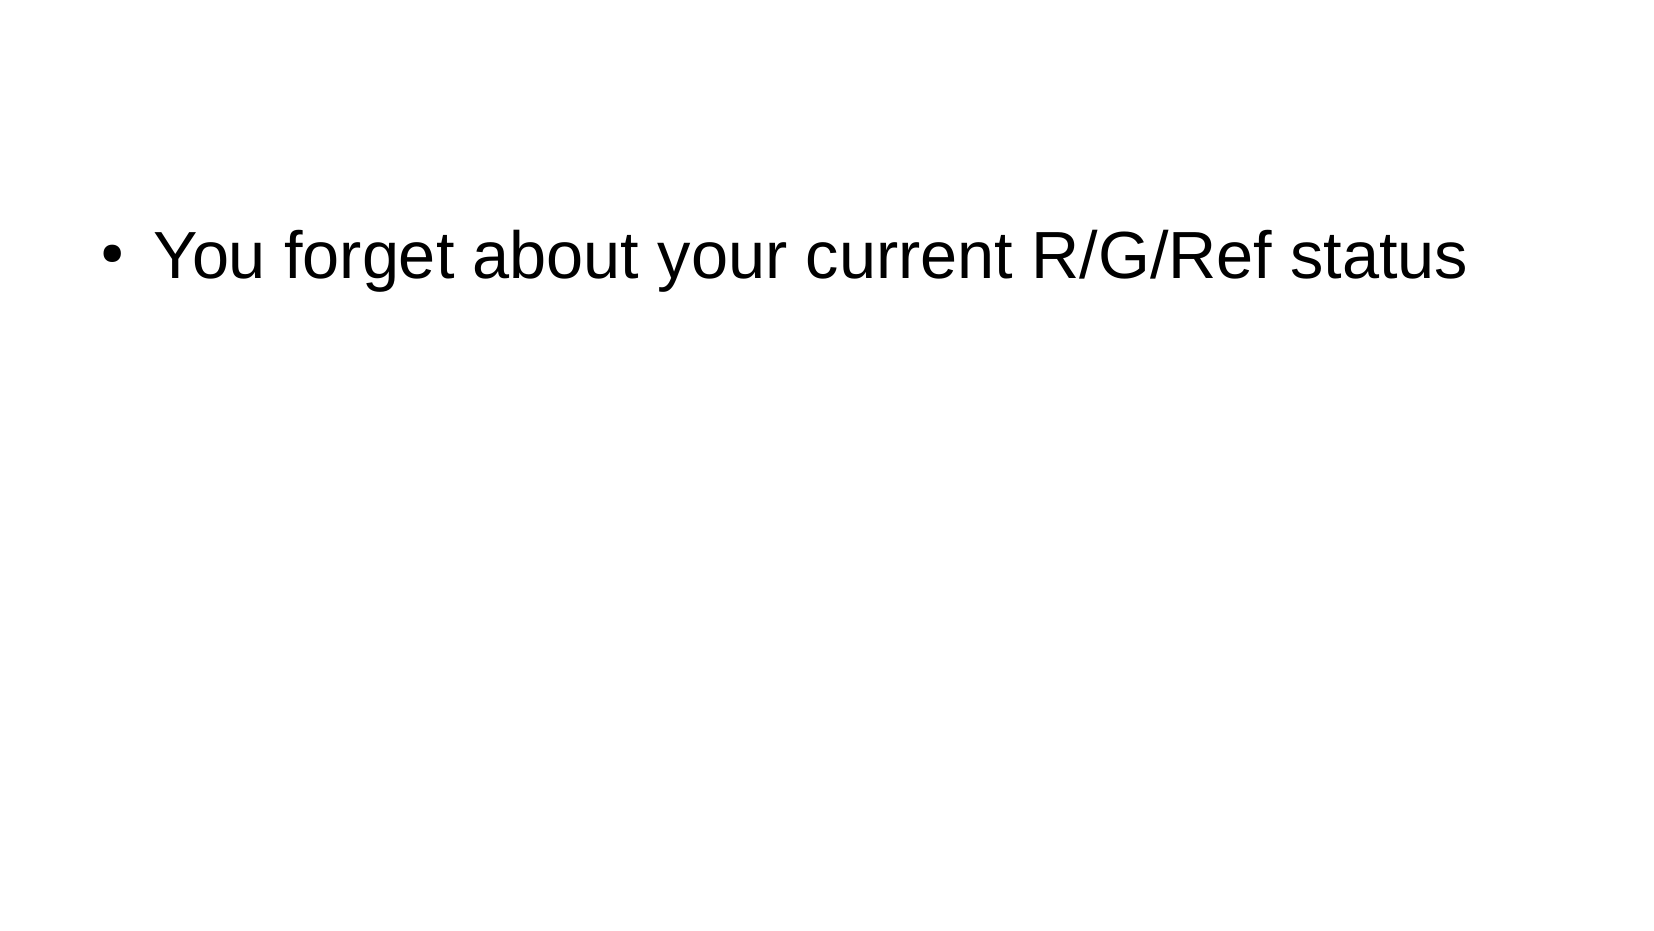

#
You forget about your current R/G/Ref status